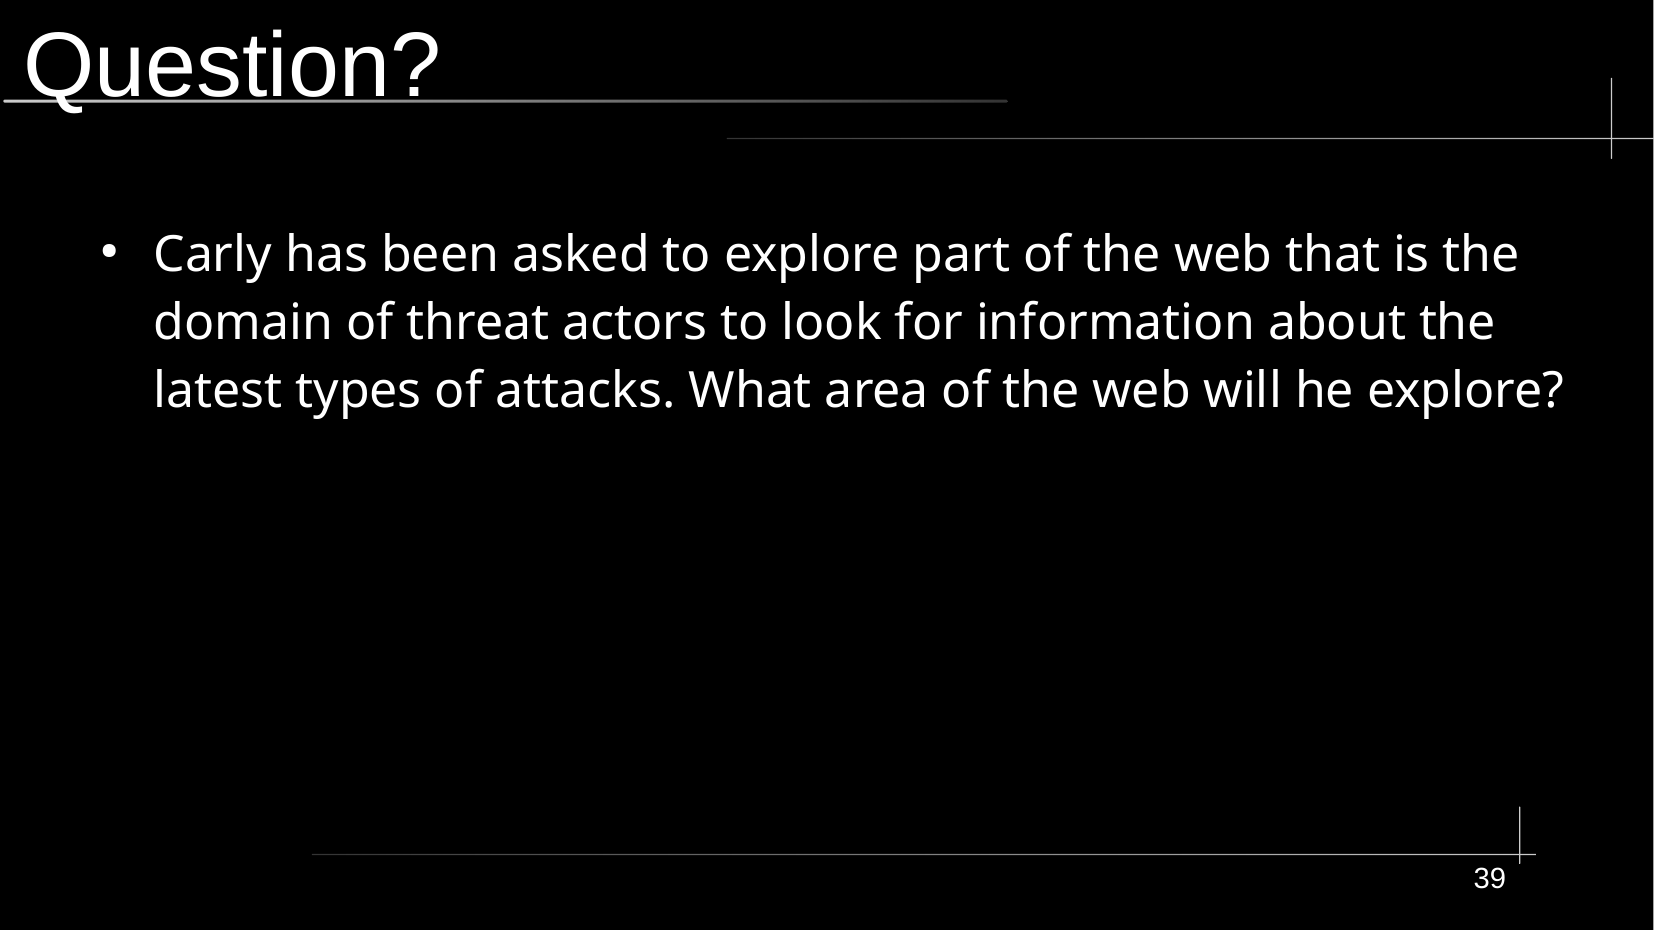

# Question?
Carly has been asked to explore part of the web that is the domain of threat actors to look for information about the latest types of attacks. What area of the web will he explore?
39